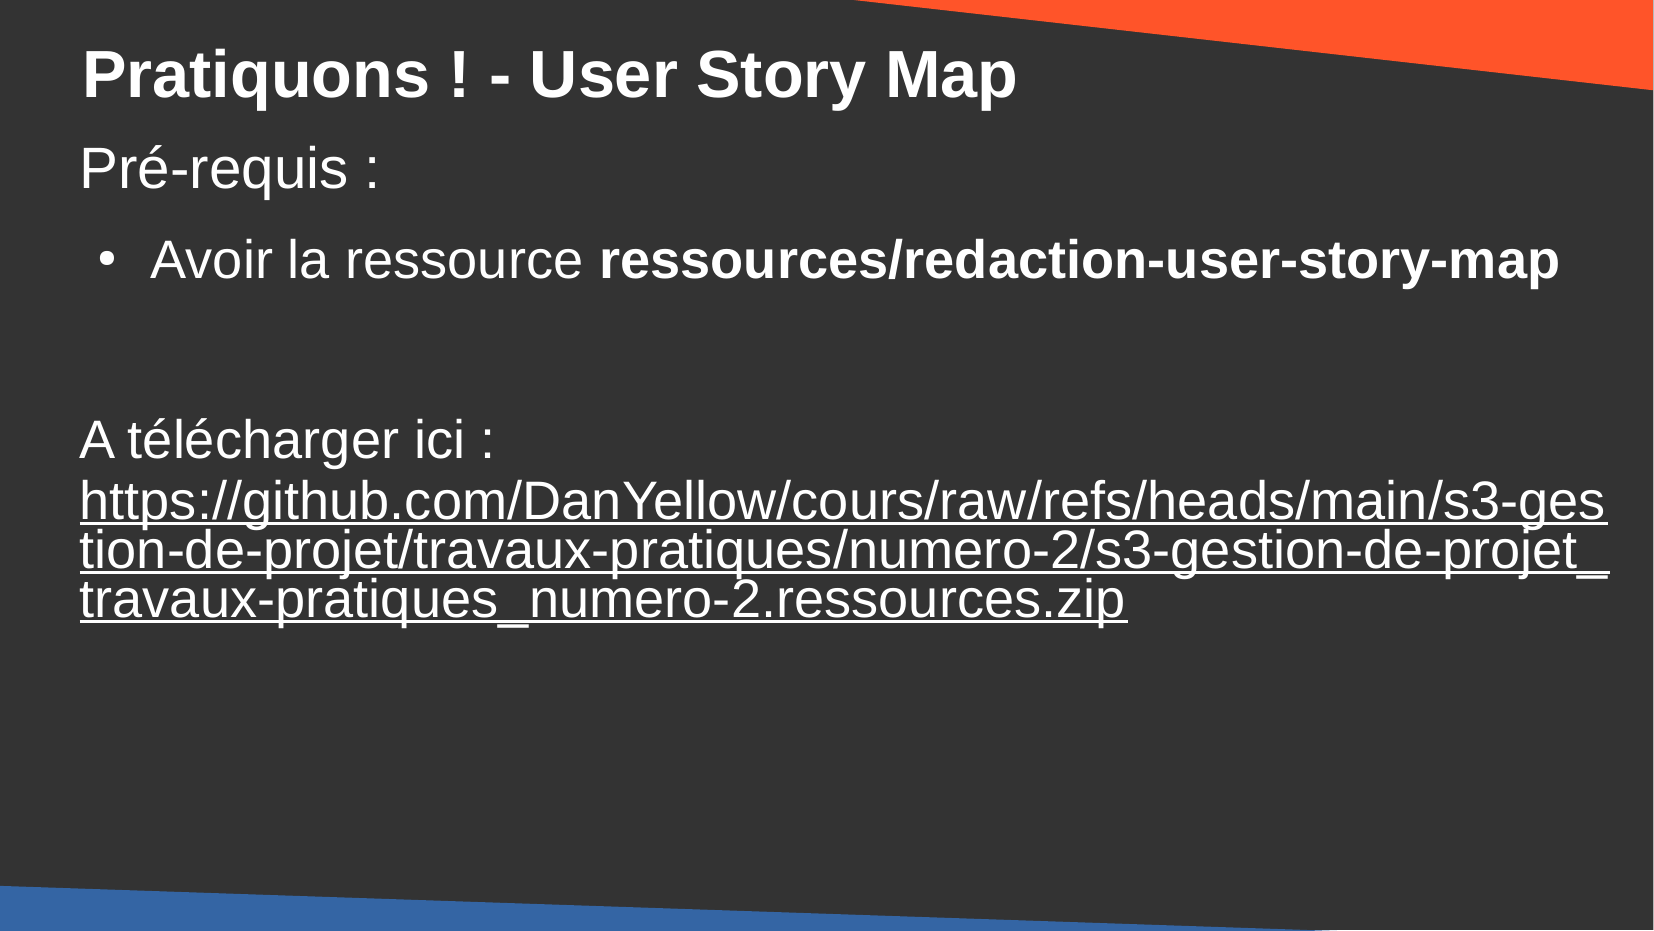

# Pratiquons ! - User Story Map
Pré-requis :
Avoir la ressource ressources/redaction-user-story-map
A télécharger ici : https://github.com/DanYellow/cours/raw/refs/heads/main/s3-gestion-de-projet/travaux-pratiques/numero-2/s3-gestion-de-projet_travaux-pratiques_numero-2.ressources.zip